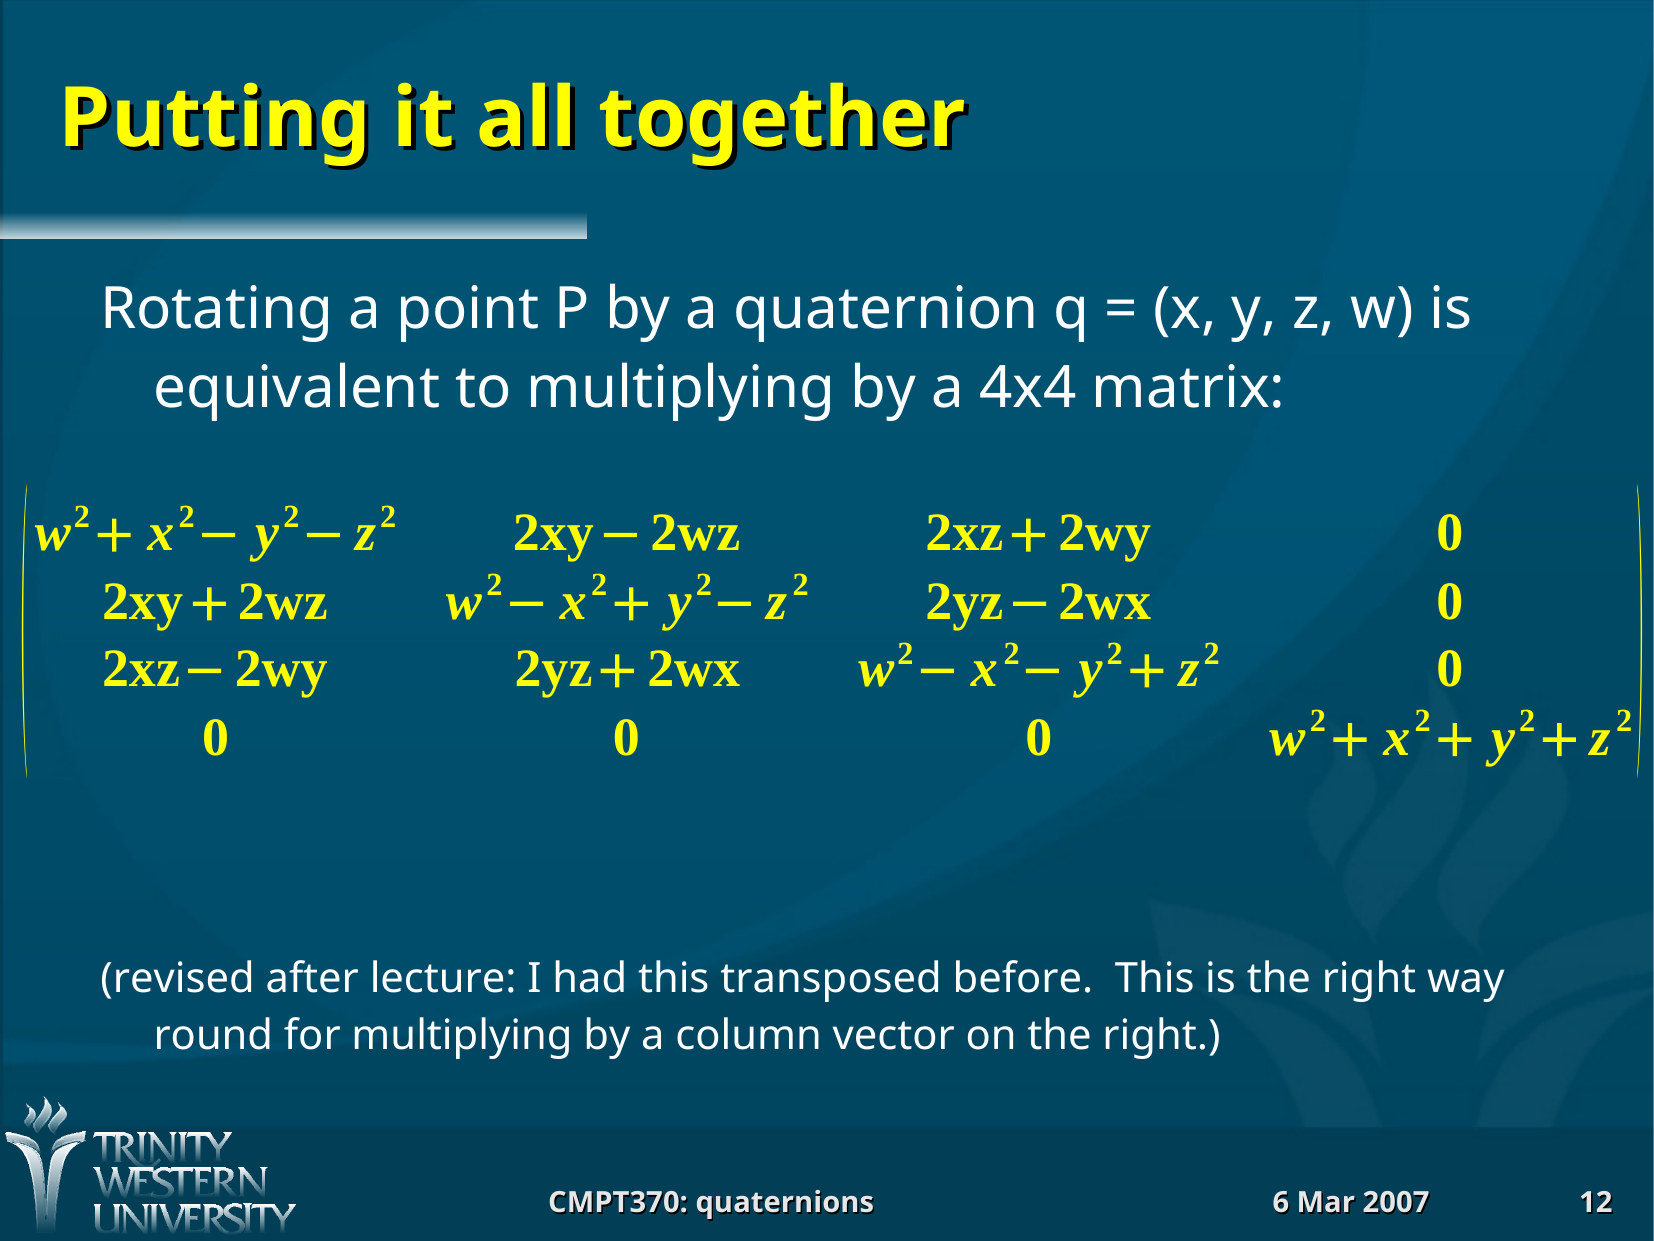

# Putting it all together
Rotating a point P by a quaternion q = (x, y, z, w) is equivalent to multiplying by a 4x4 matrix:
(revised after lecture: I had this transposed before. This is the right way round for multiplying by a column vector on the right.)
CMPT370: quaternions
6 Mar 2007
12